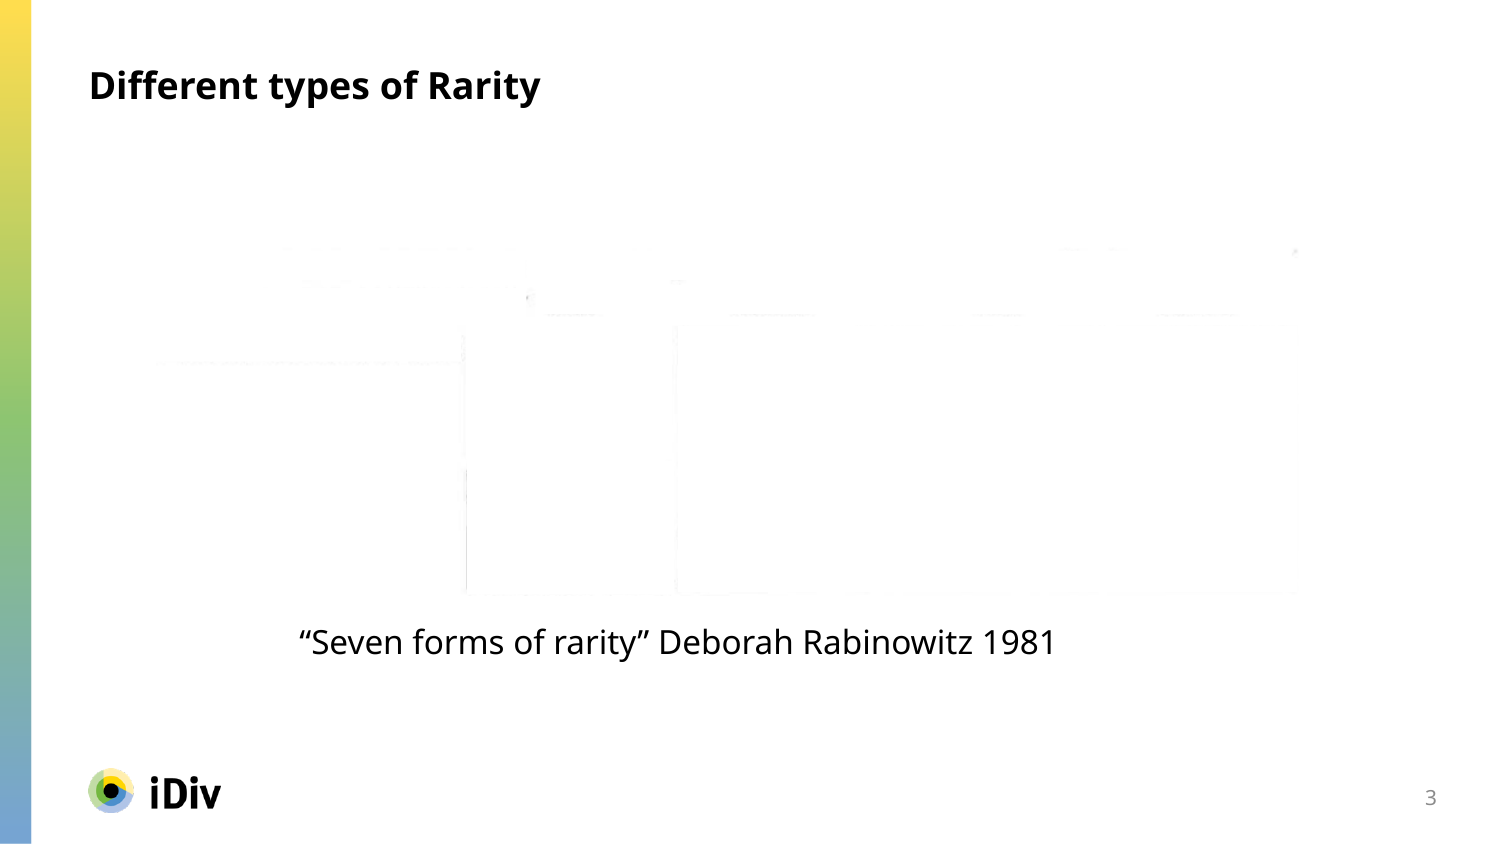

# Different types of Rarity
“Seven forms of rarity” Deborah Rabinowitz 1981